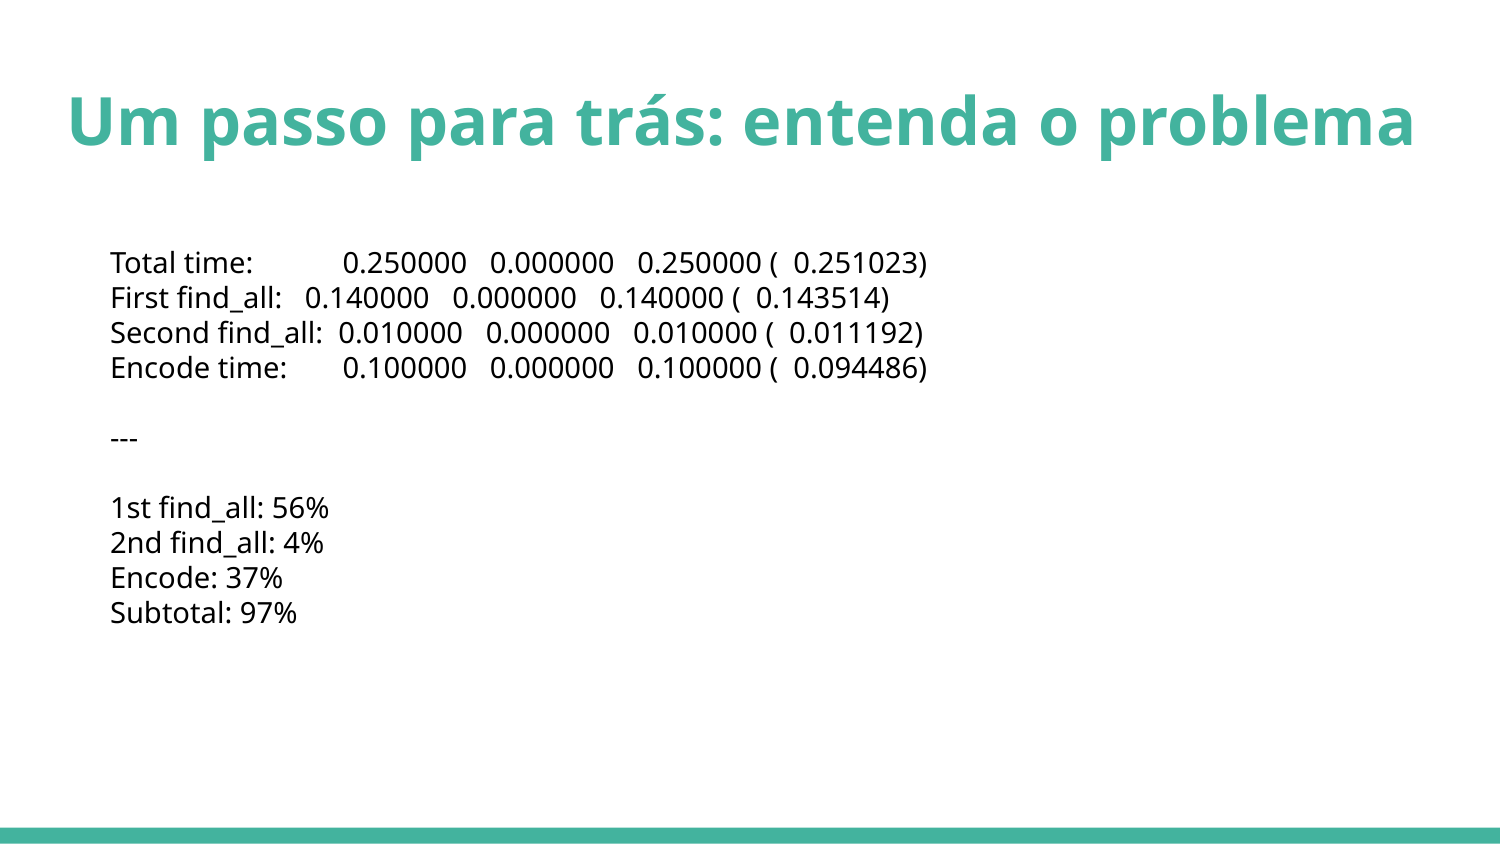

# Um passo para trás: entenda o problema
Total time: 	 0.250000 0.000000 0.250000 ( 0.251023)
First find_all: 0.140000 0.000000 0.140000 ( 0.143514)
Second find_all: 0.010000 0.000000 0.010000 ( 0.011192)
Encode time: 	 0.100000 0.000000 0.100000 ( 0.094486)
---
1st find_all: 56%
2nd find_all: 4%
Encode: 37%
Subtotal: 97%